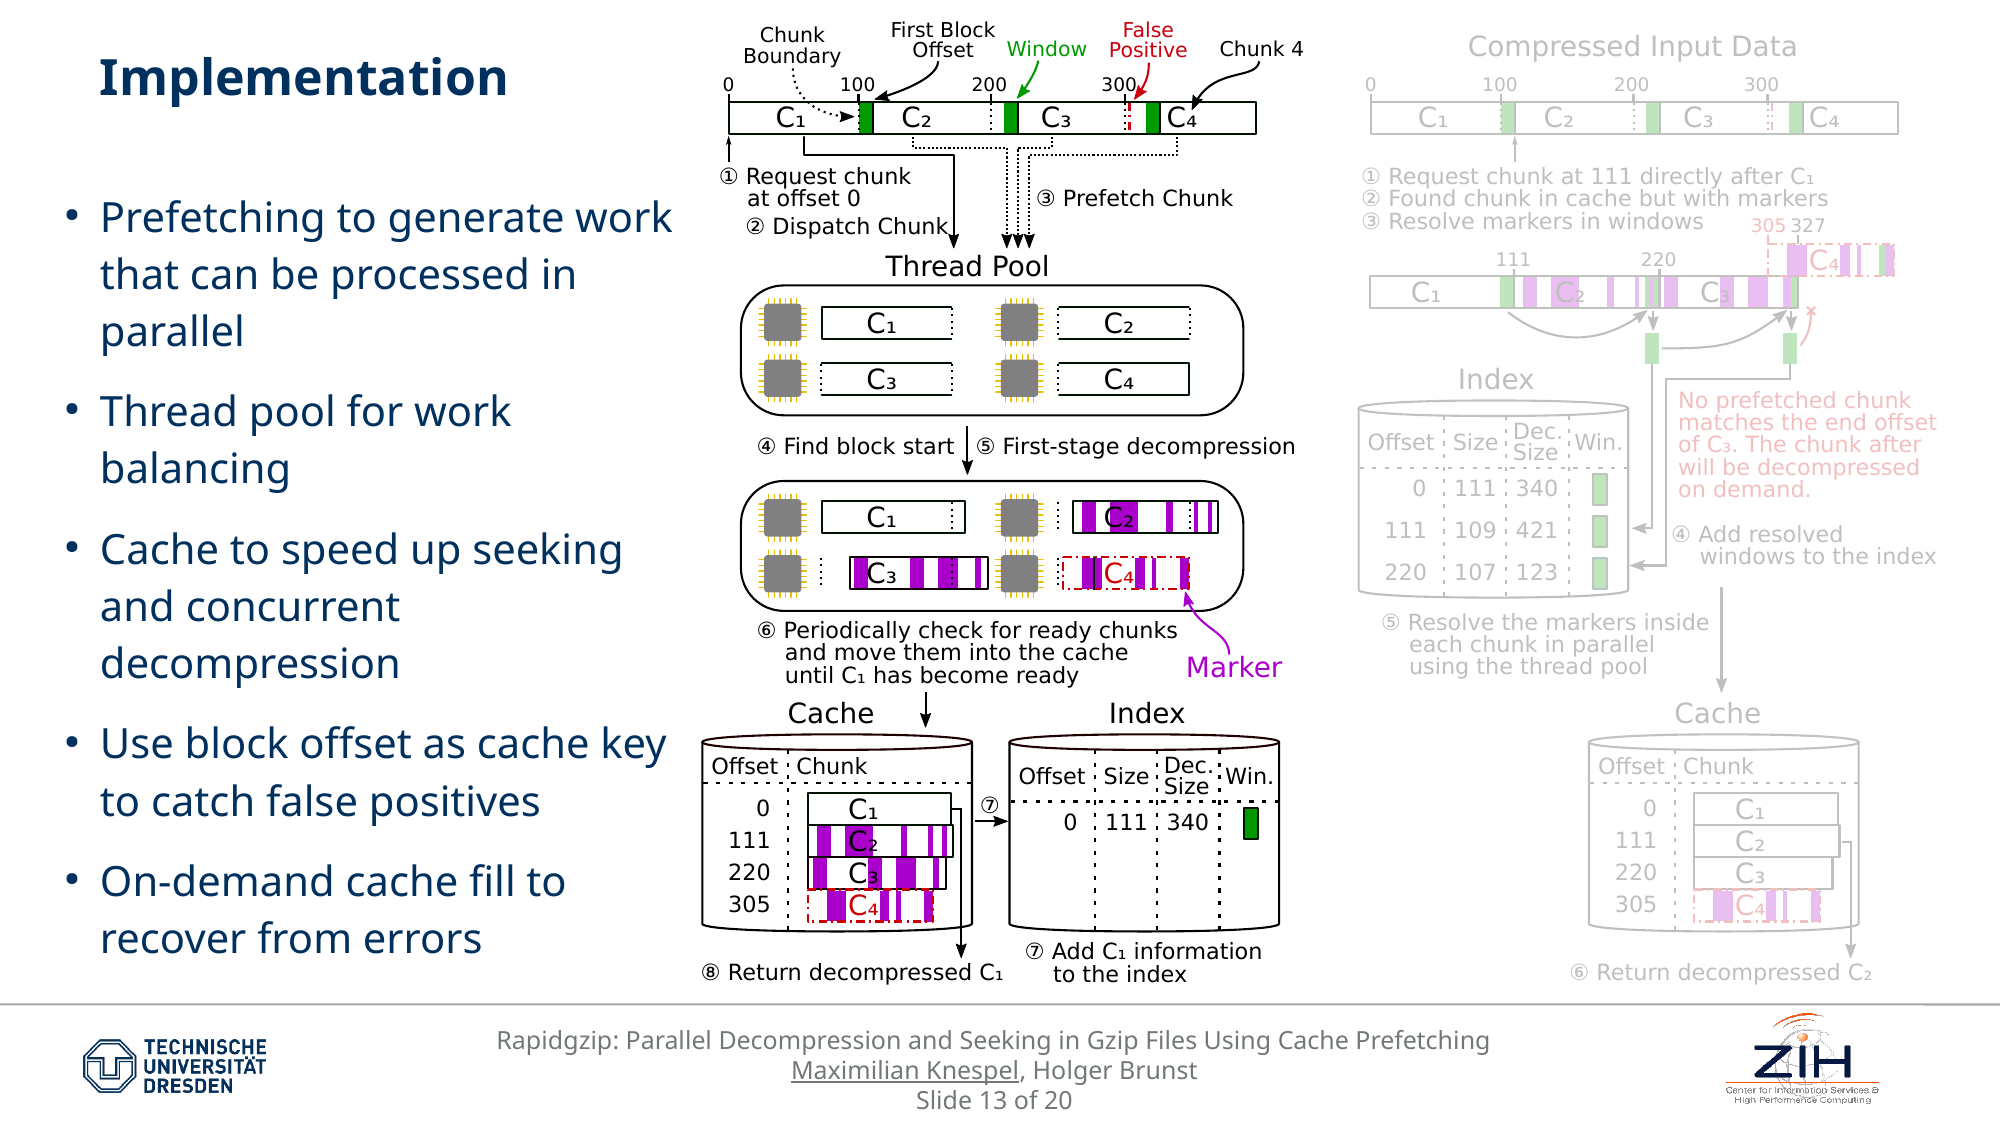

# Implementation
Prefetching to generate work that can be processed in parallel
Thread pool for work balancing
Cache to speed up seeking and concurrent decompression
Use block offset as cache key to catch false positives
On-demand cache fill to recover from errors